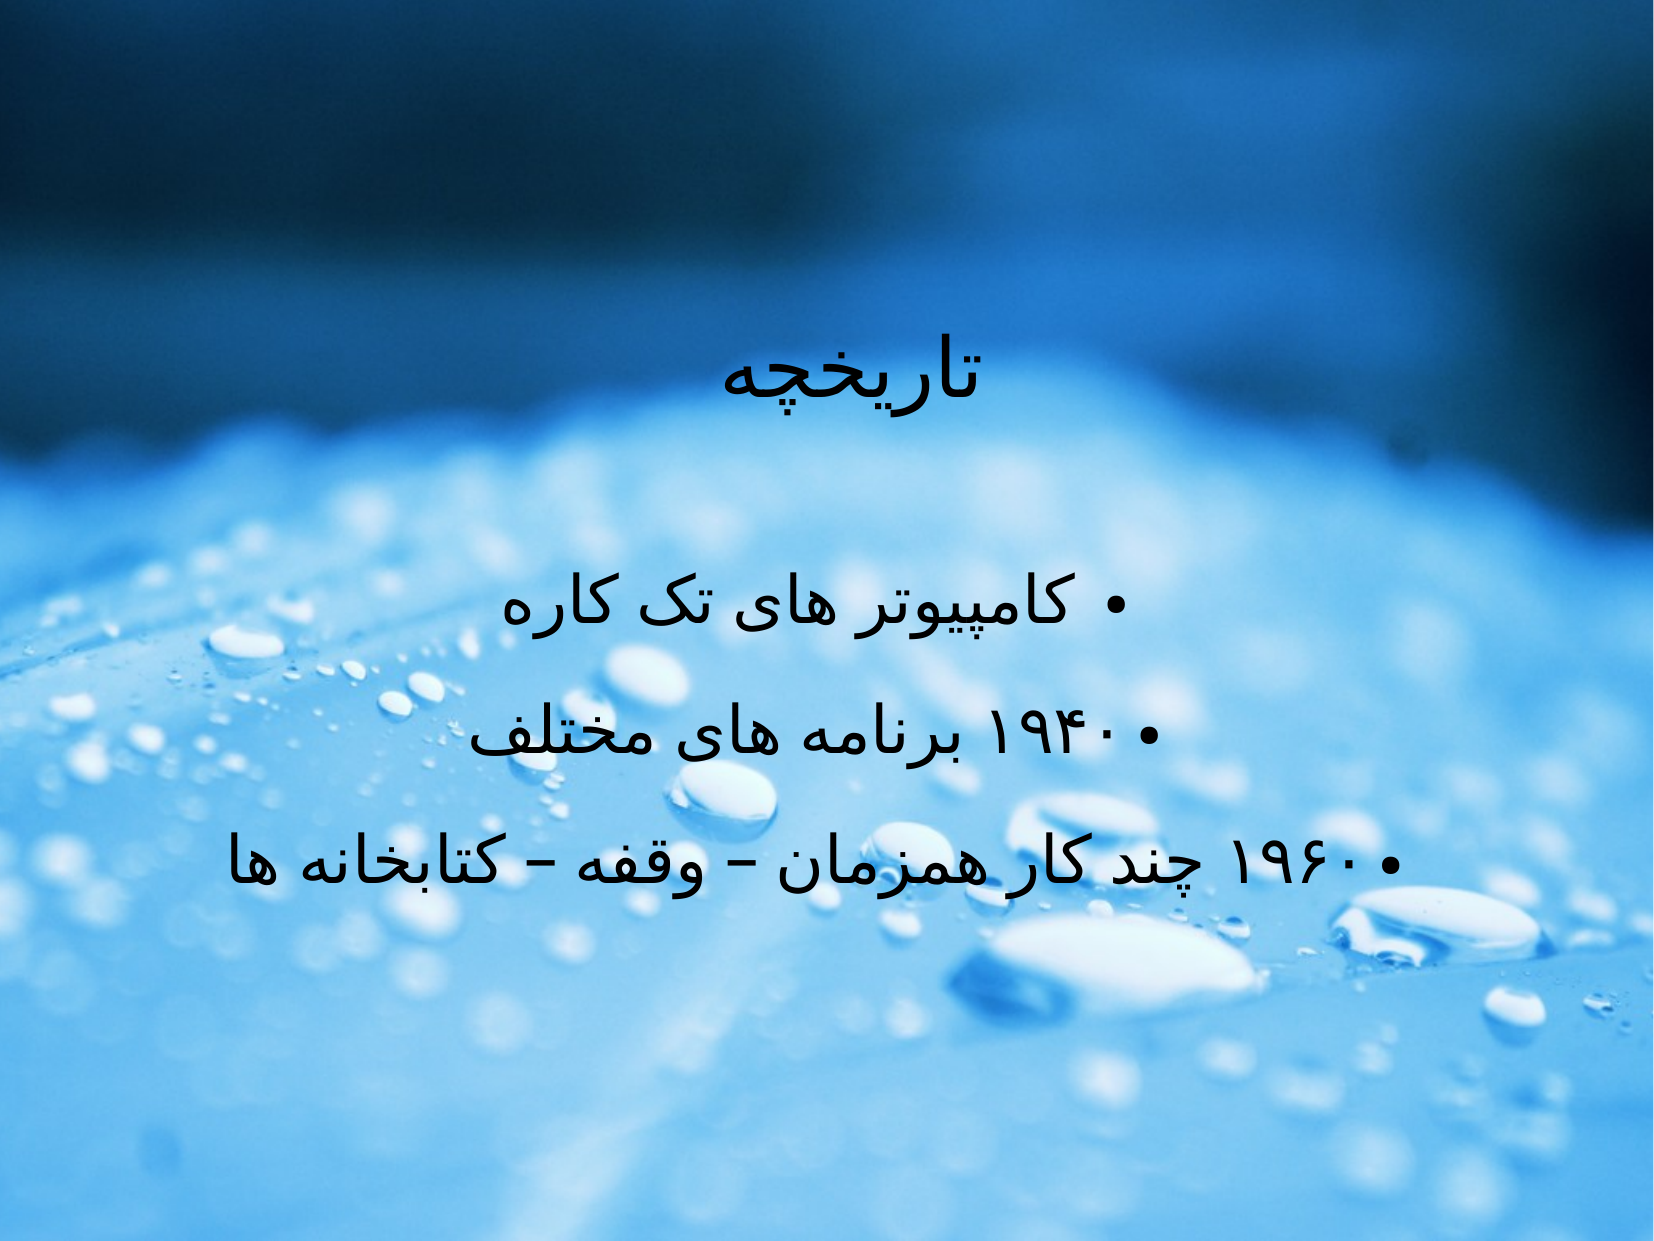

# تاریخچه
 کامپیوتر های تک کاره
۱۹۴۰ برنامه های مختلف
۱۹۶۰ چند کار همزمان – وقفه – کتابخانه ها